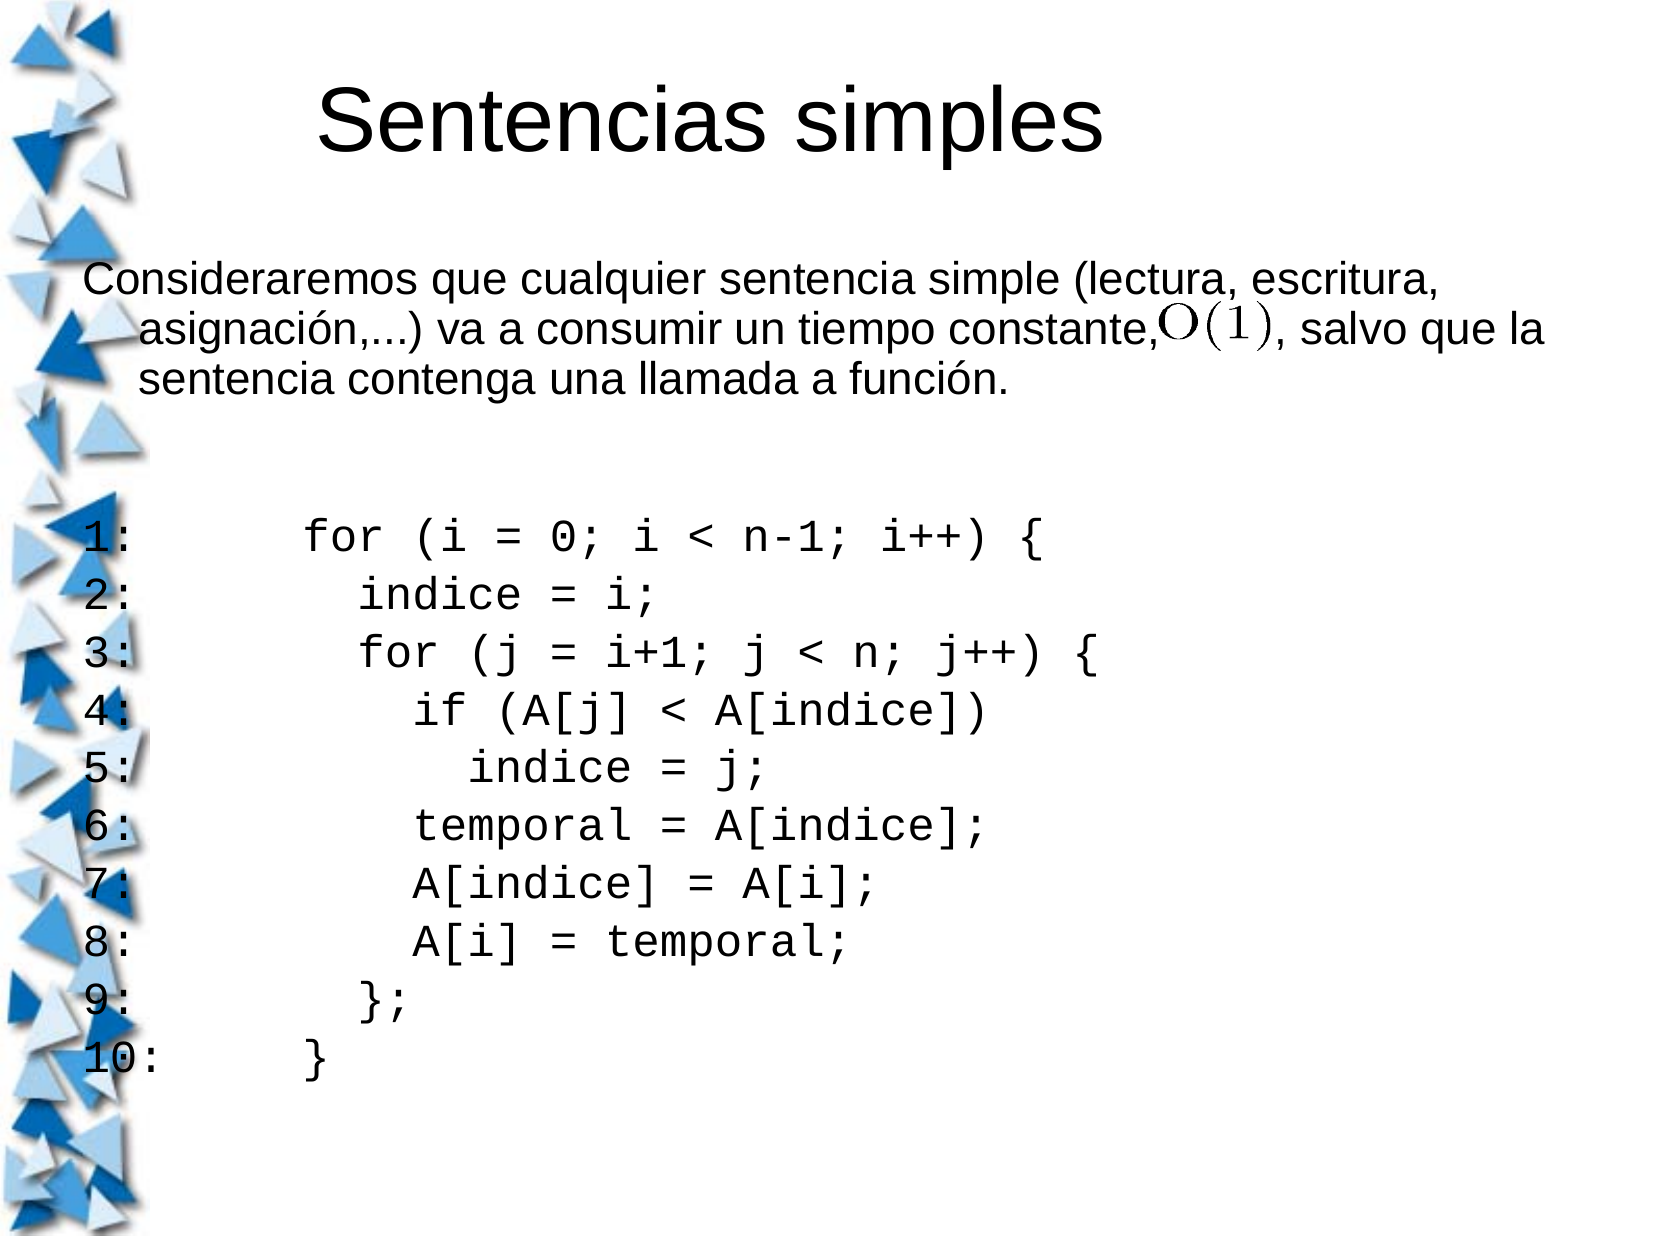

# Sentencias simples
Consideraremos que cualquier sentencia simple (lectura, escritura, asignación,...) va a consumir un tiempo constante, , salvo que la sentencia contenga una llamada a función.
1: for (i = 0; i < n-1; i++) {
2: indice = i;
3: for (j = i+1; j < n; j++) {
4: if (A[j] < A[indice])
5: indice = j;
6: temporal = A[indice];
7: A[indice] = A[i];
8: A[i] = temporal;
9: };
10: }